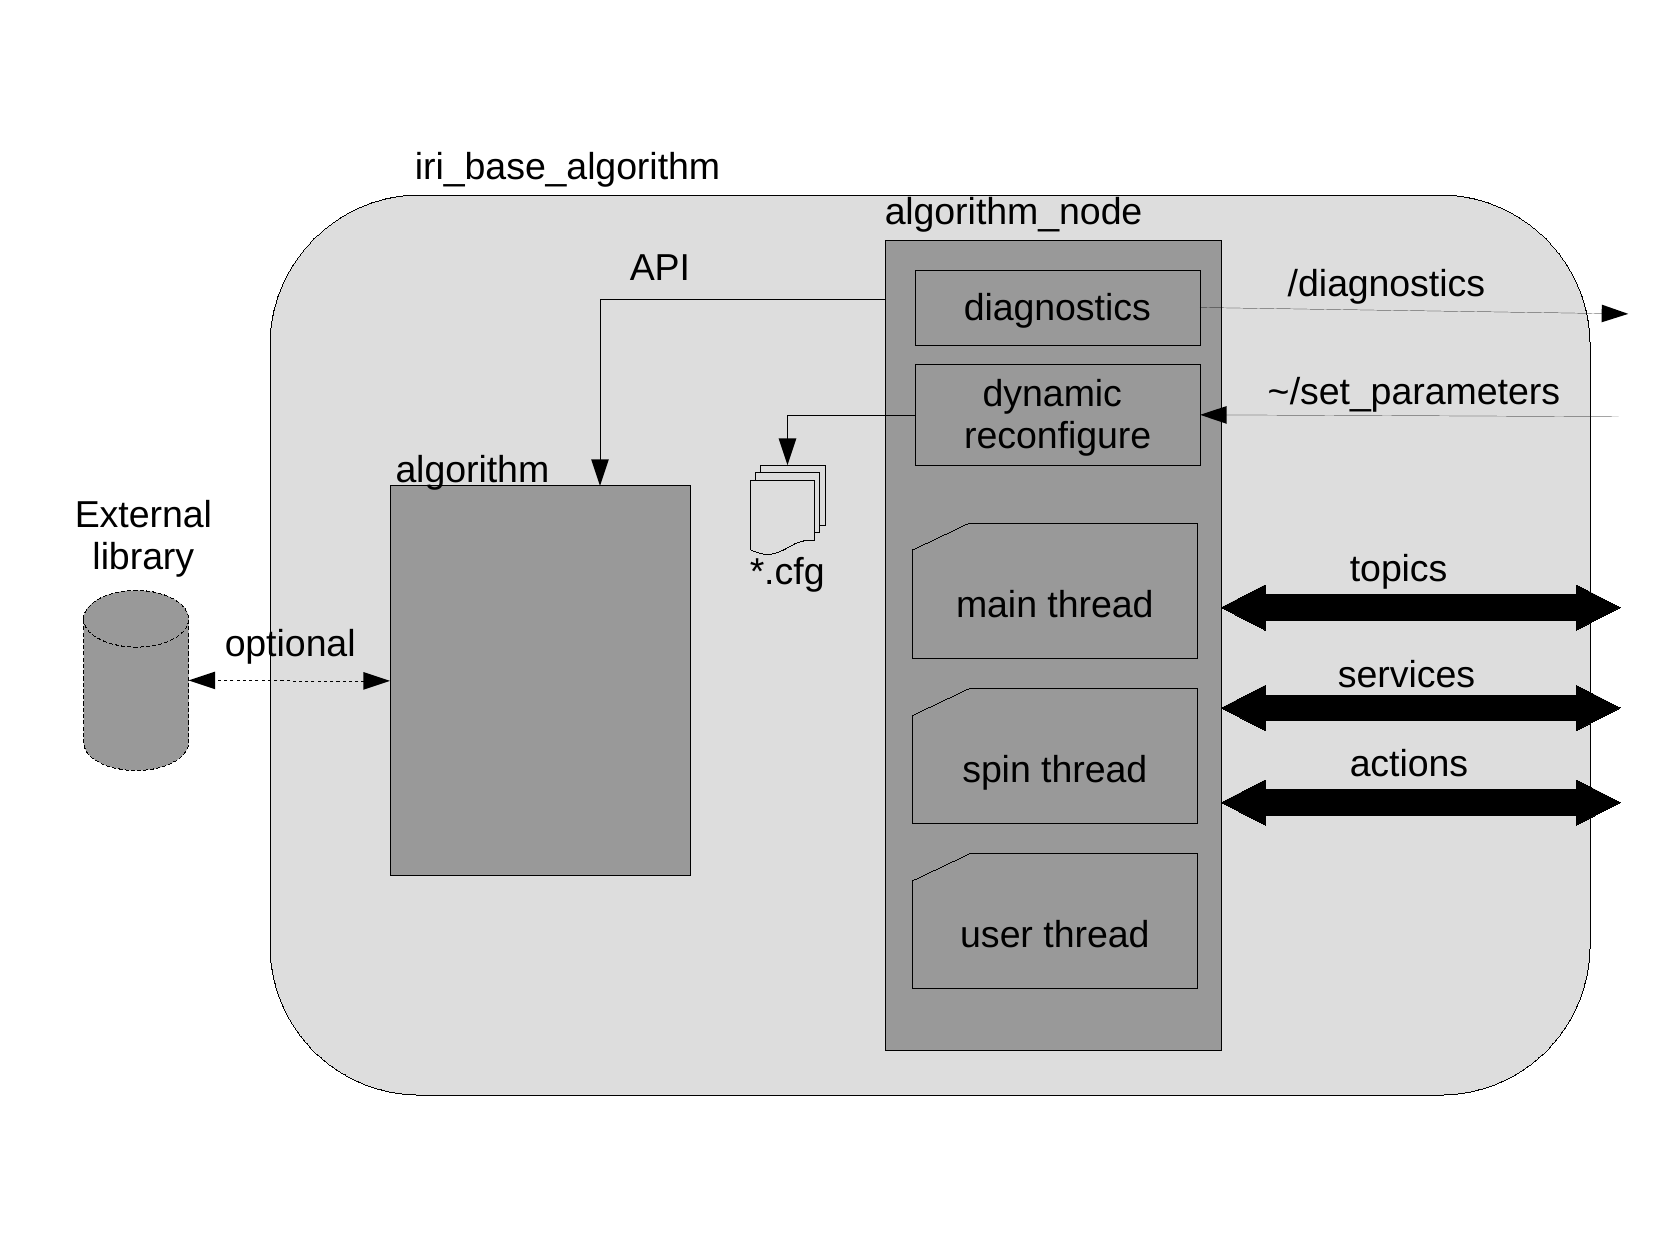

iri_base_algorithm
algorithm_node
API
/diagnostics
diagnostics
~/set_parameters
dynamic
reconfigure
algorithm
External
library
main thread
topics
*.cfg
optional
services
spin thread
actions
user thread